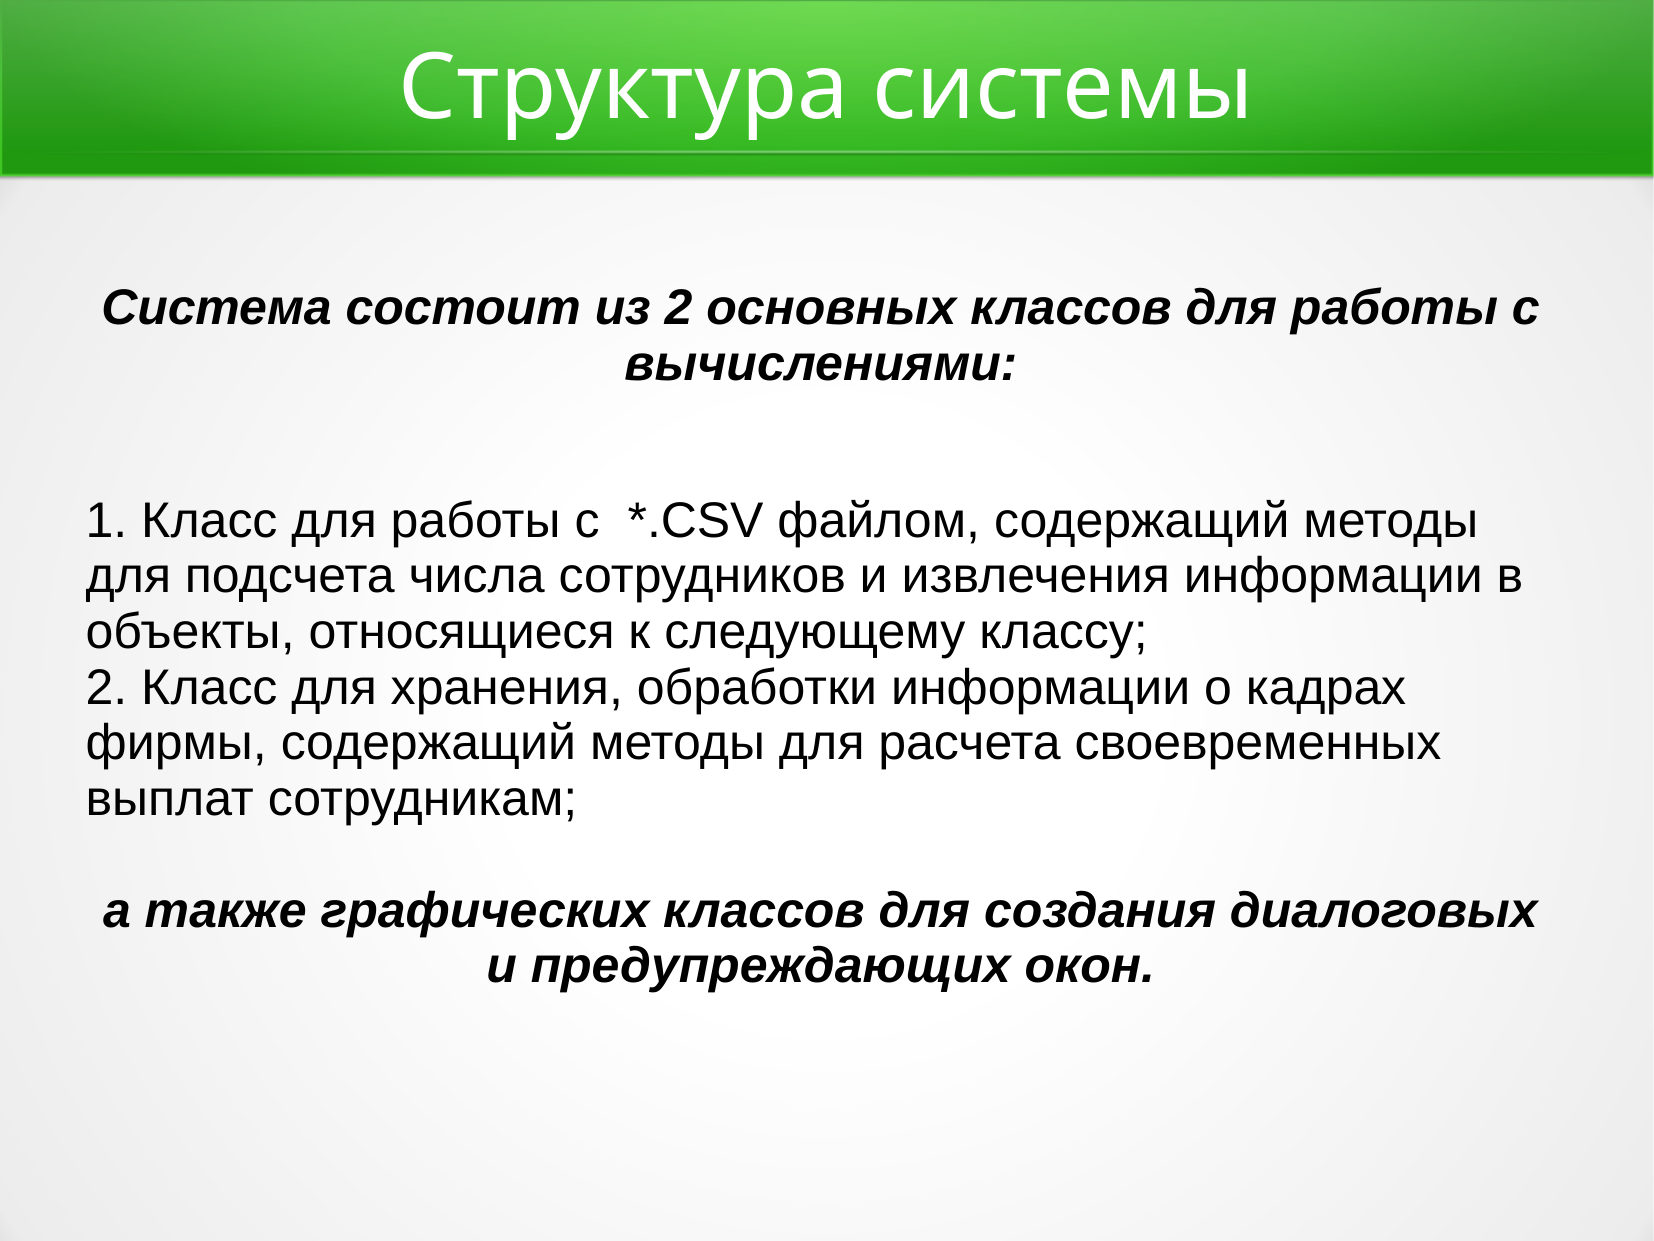

# Структура системы
Система состоит из 2 основных классов для работы с вычислениями:
1. Класс для работы с *.CSV файлом, содержащий методы для подсчета числа сотрудников и извлечения информации в объекты, относящиеся к следующему классу;
2. Класс для хранения, обработки информации о кадрах фирмы, содержащий методы для расчета своевременных выплат сотрудникам;
а также графических классов для создания диалоговых и предупреждающих окон.